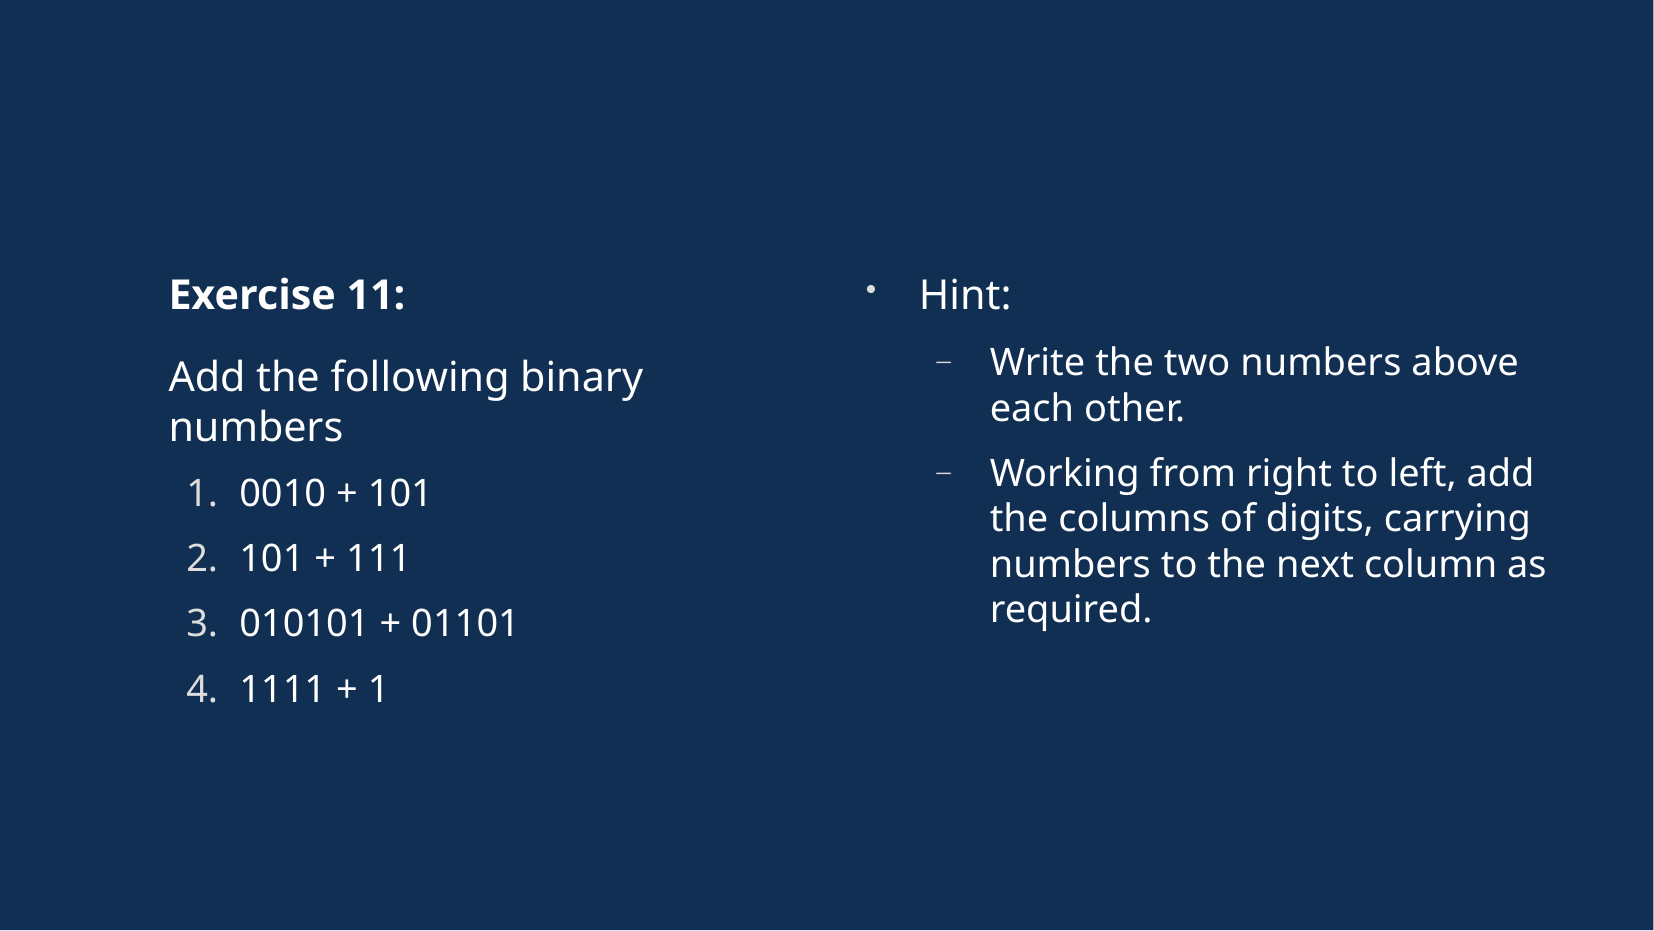

#
Exercise 11:
Add the following binary numbers
0010 + 101
101 + 111
010101 + 01101
1111 + 1
Hint:
Write the two numbers above each other.
Working from right to left, add the columns of digits, carrying numbers to the next column as required.